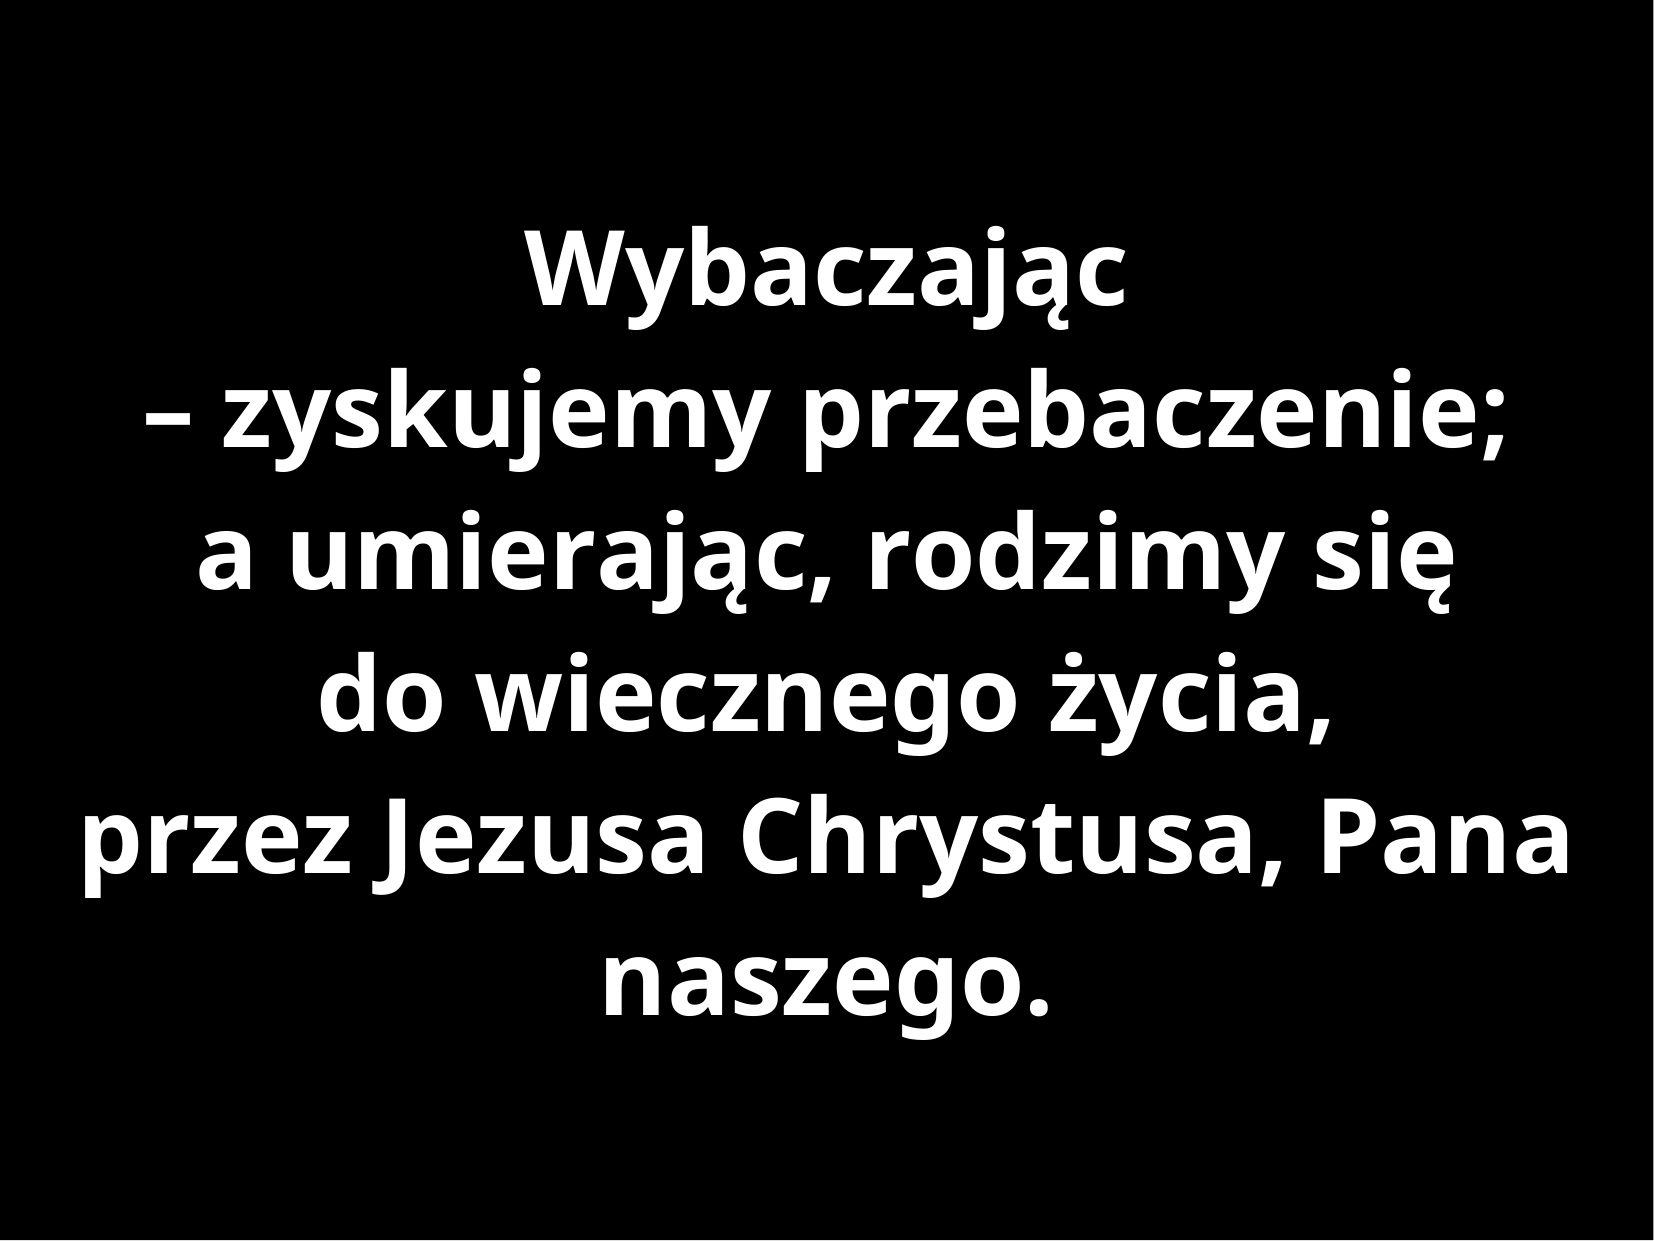

# Wybaczając – zyskujemy przebaczenie; a umierając, rodzimy się do wiecznego życia, przez Jezusa Chrystusa, Pana naszego.